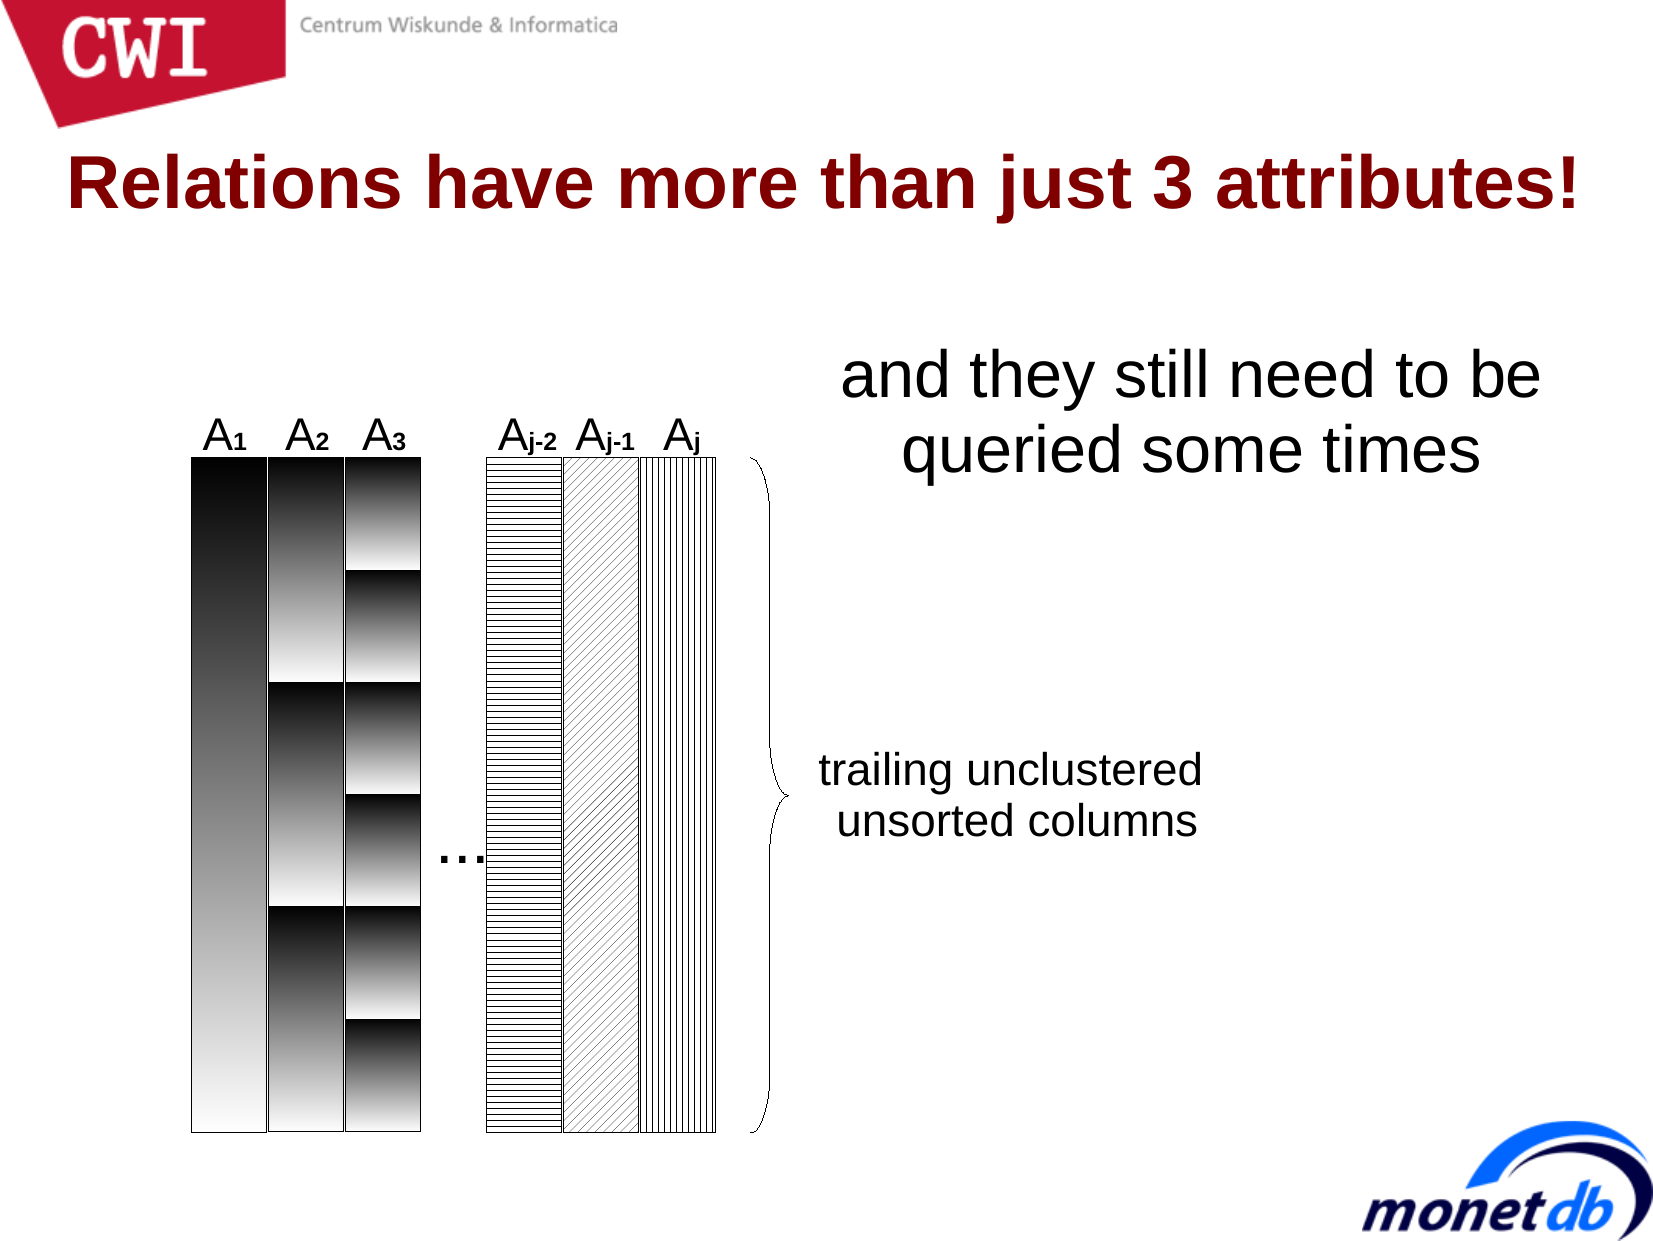

# Relations have more than just 3 attributes!
and they still need to be queried some times
A1
A2
A3
Aj-2
Aj
Aj-1
trailing unclustered
 unsorted columns
...